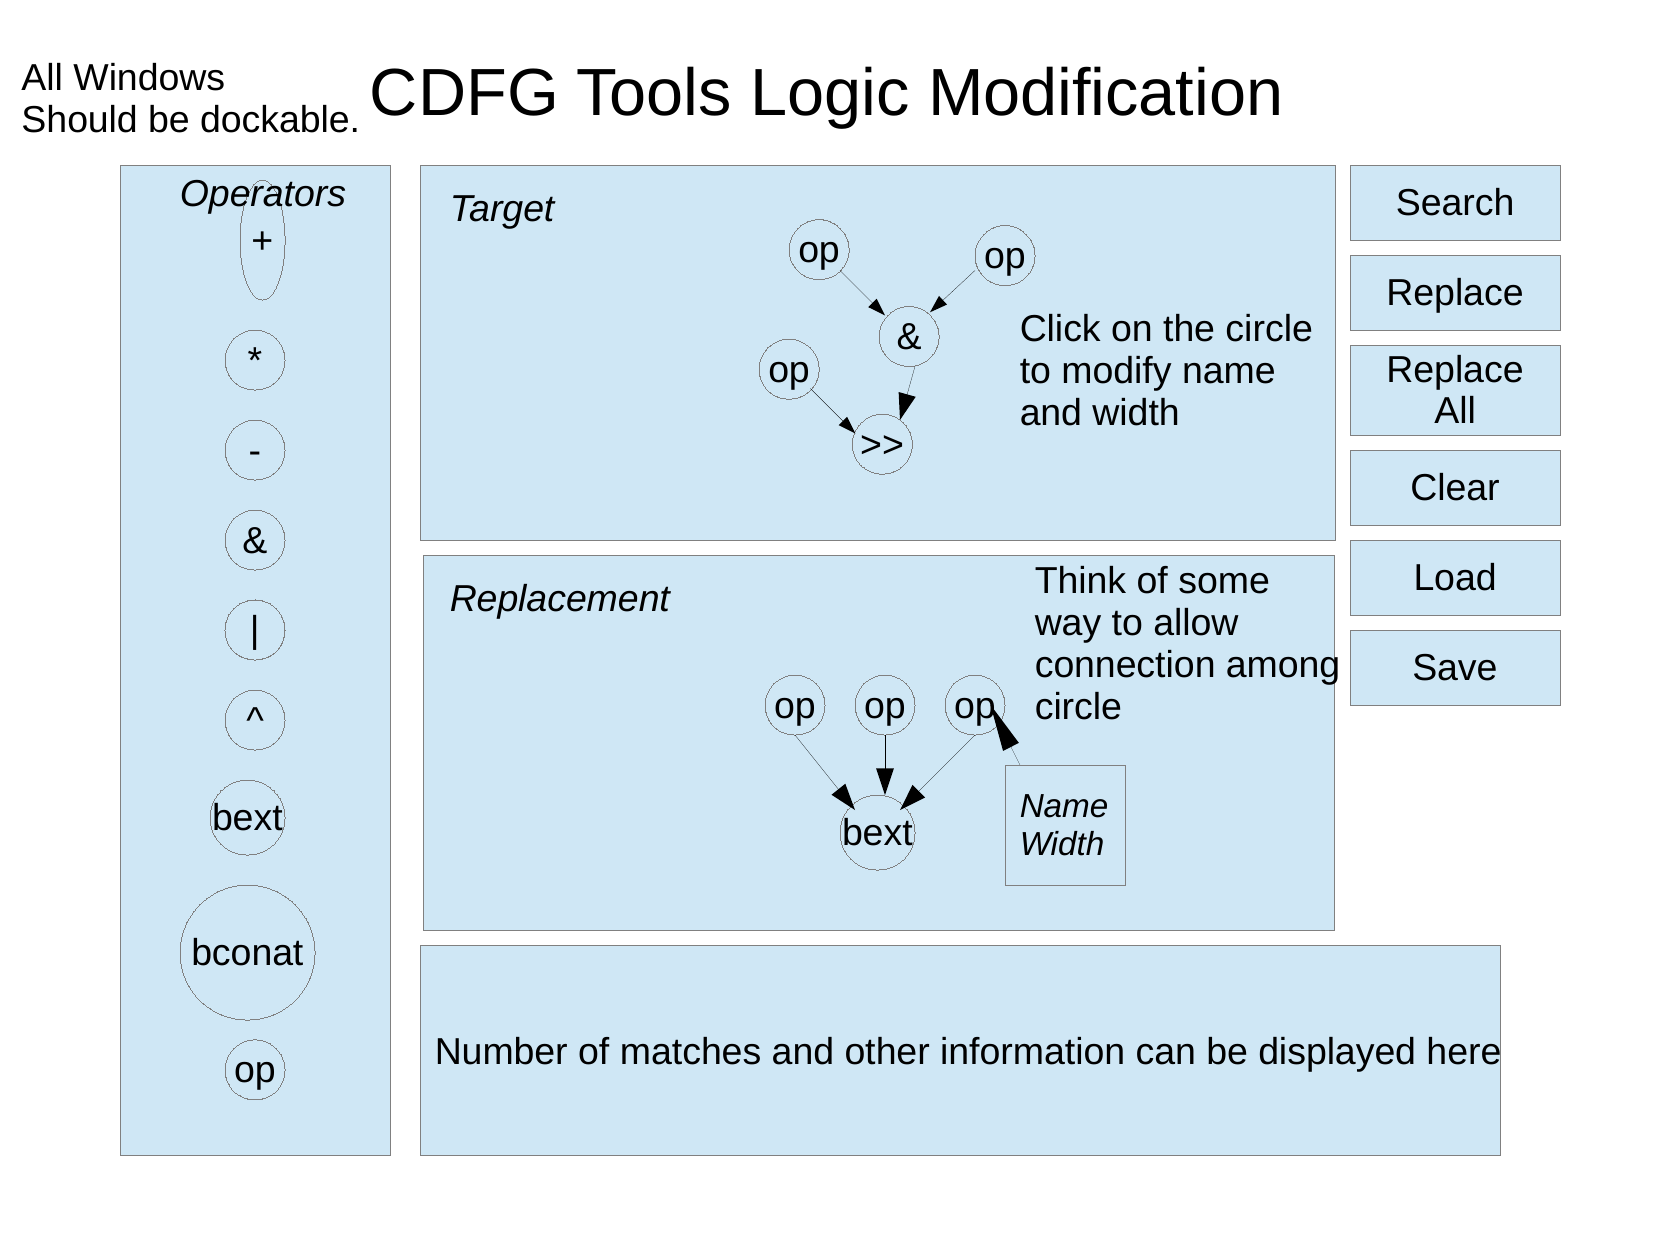

All Windows
Should be dockable.
# CDFG Tools Logic Modification
Operators
Search
+
Target
op
op
Replace
Click on the circle
to modify name
and width
&
*
op
Replace
All
>>
-
Clear
&
Load
Think of some
way to allow
connection among
circle
Replacement
|
|
Save
op
op
op
^
Name
Width
bext
bext
bconat
Number of matches and other information can be displayed here
op